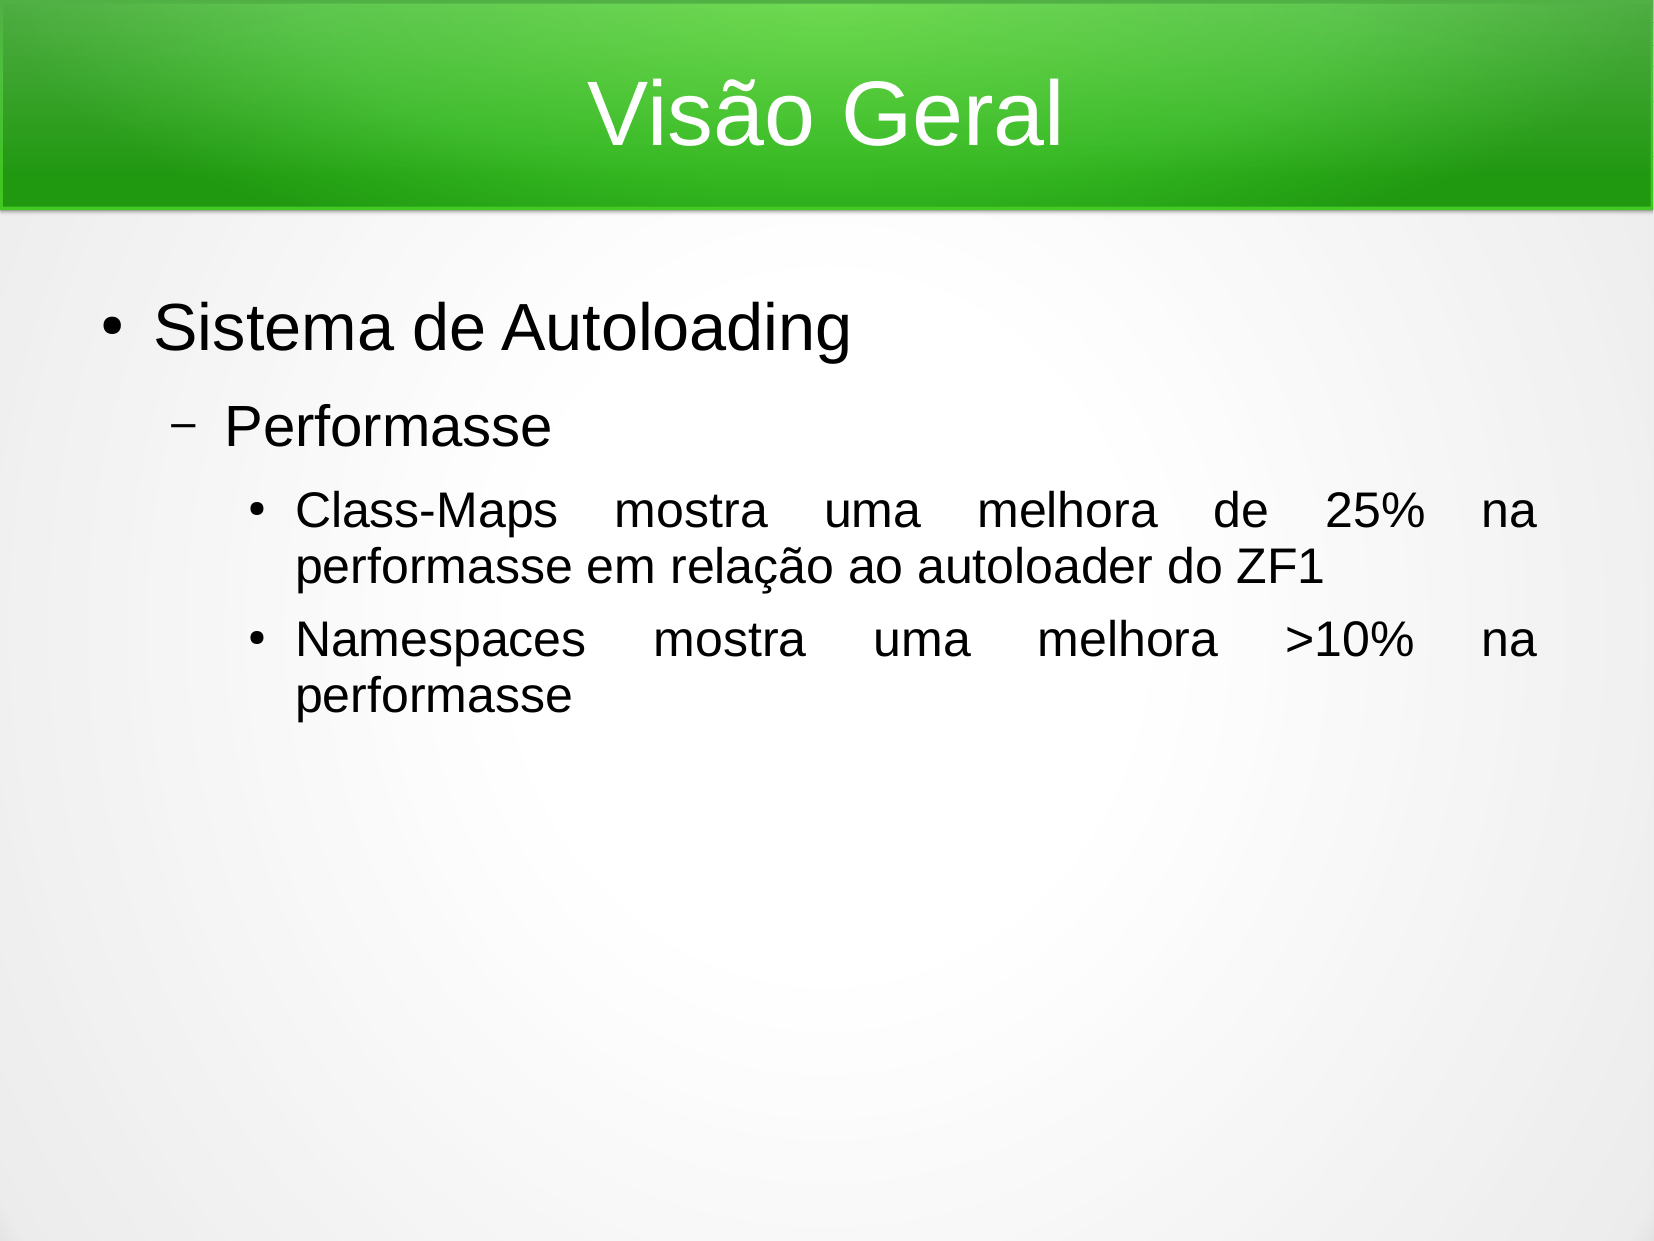

# Visão Geral
Sistema de Autoloading
Performasse
Class-Maps mostra uma melhora de 25% na performasse em relação ao autoloader do ZF1
Namespaces mostra uma melhora >10% na performasse